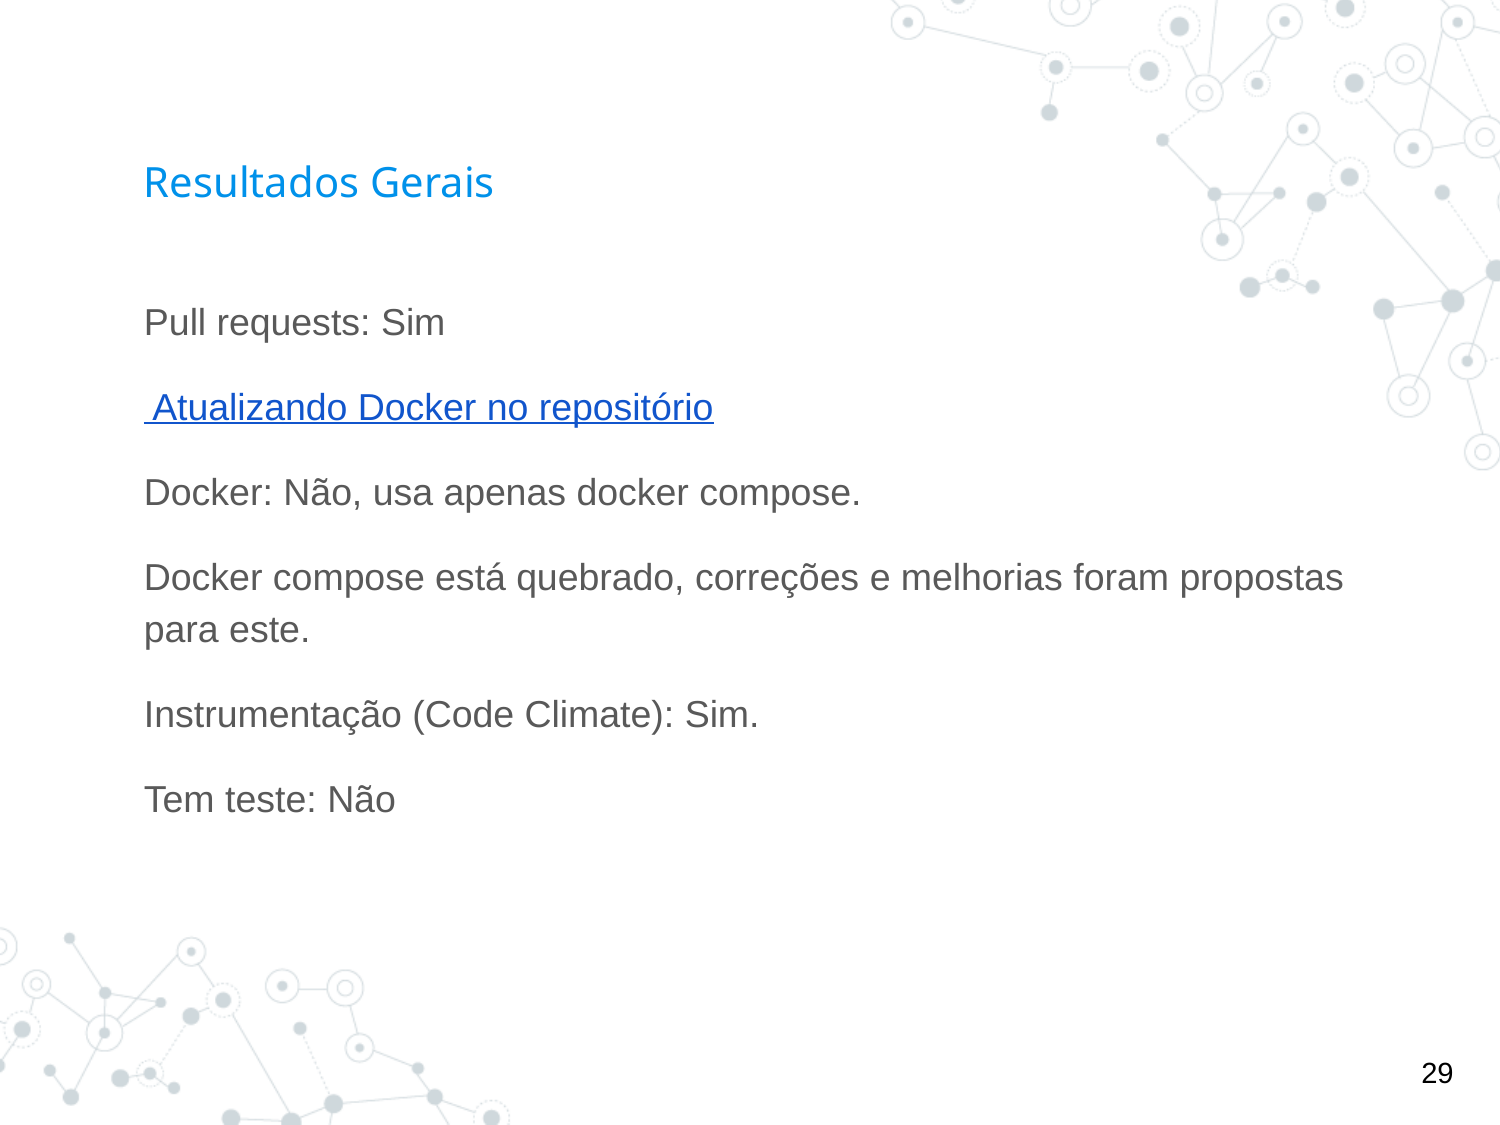

Resultados Gerais
# Pull requests: Sim
 Atualizando Docker no repositório
Docker: Não, usa apenas docker compose.
Docker compose está quebrado, correções e melhorias foram propostas para este.
Instrumentação (Code Climate): Sim.
Tem teste: Não